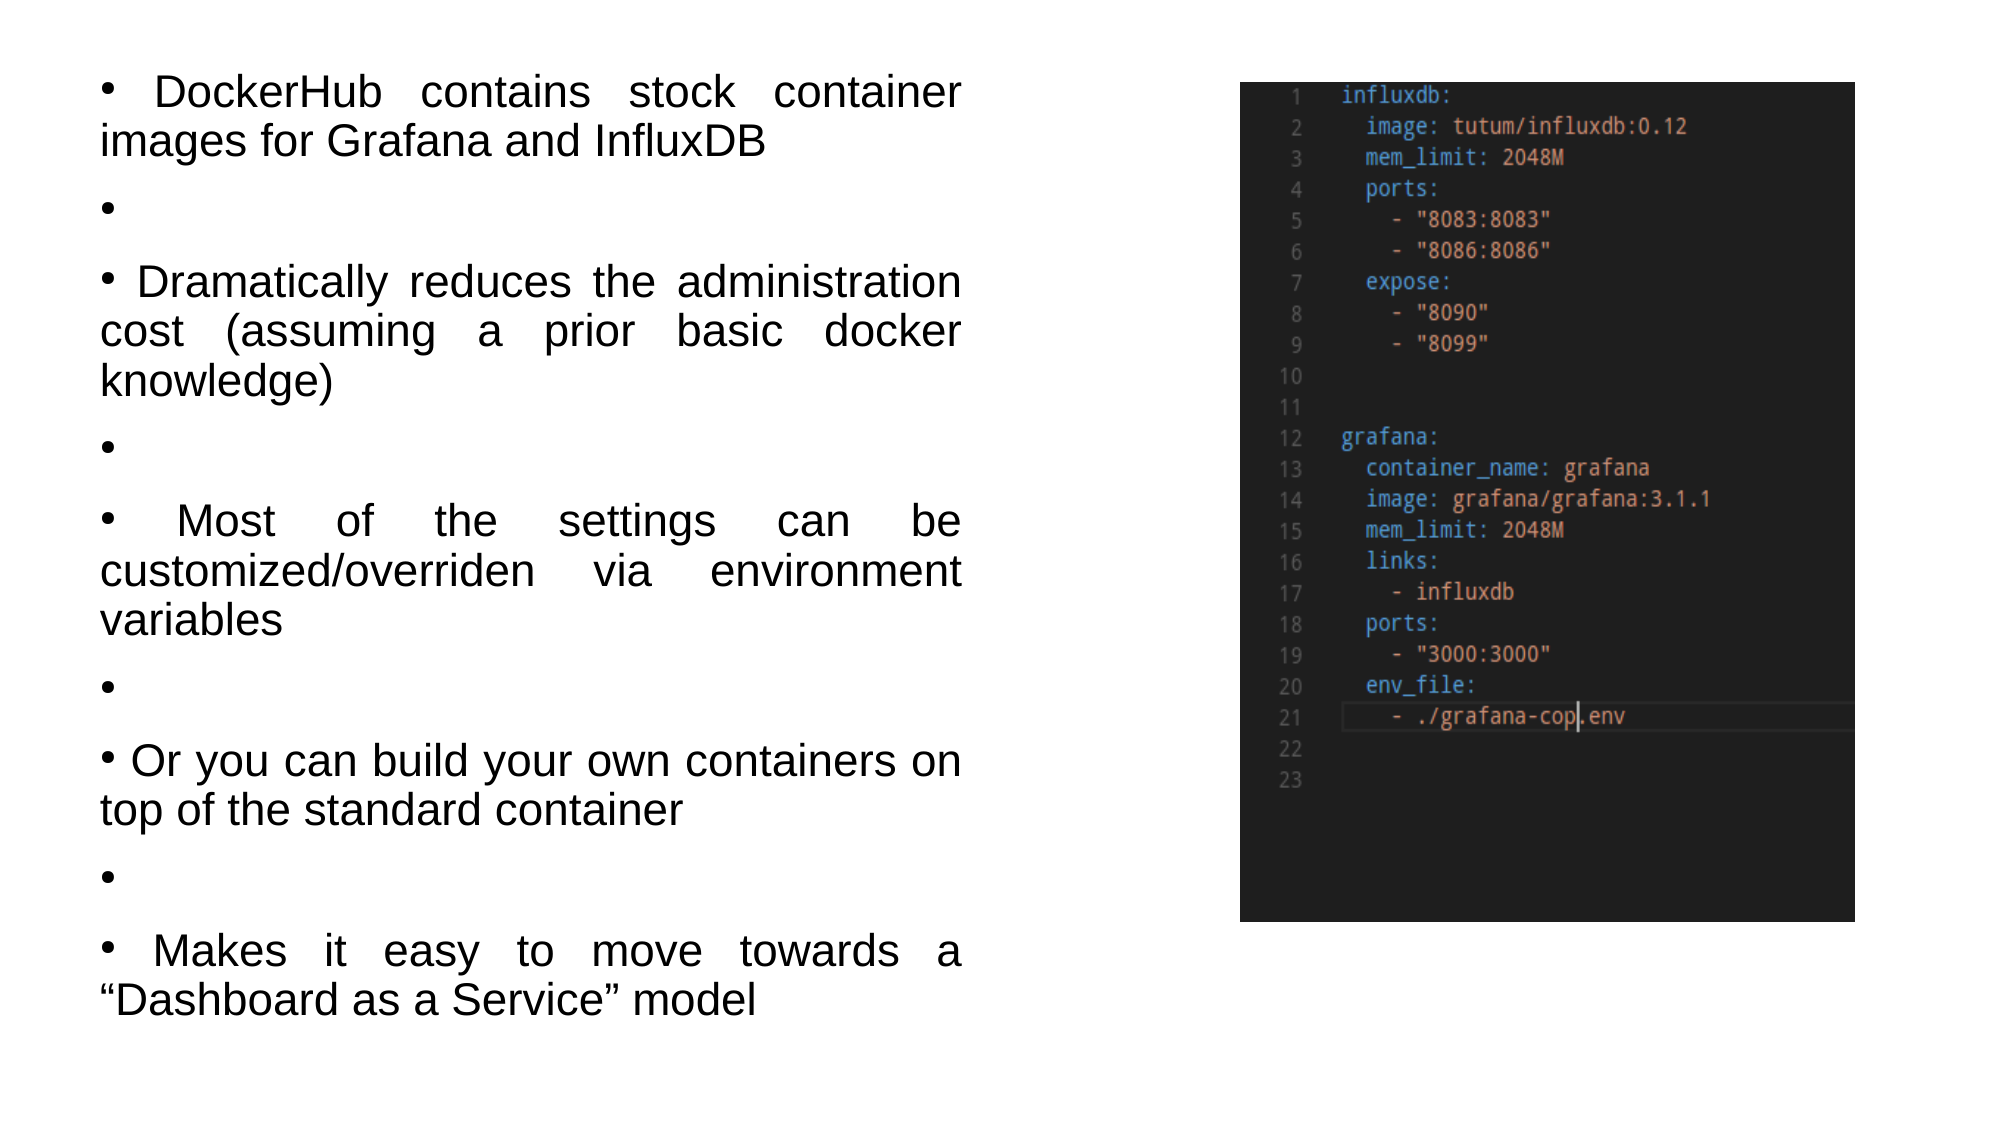

# DockerHub contains stock container images for Grafana and InfluxDB
 Dramatically reduces the administration cost (assuming a prior basic docker knowledge)
 Most of the settings can be customized/overriden via environment variables
 Or you can build your own containers on top of the standard container
 Makes it easy to move towards a “Dashboard as a Service” model